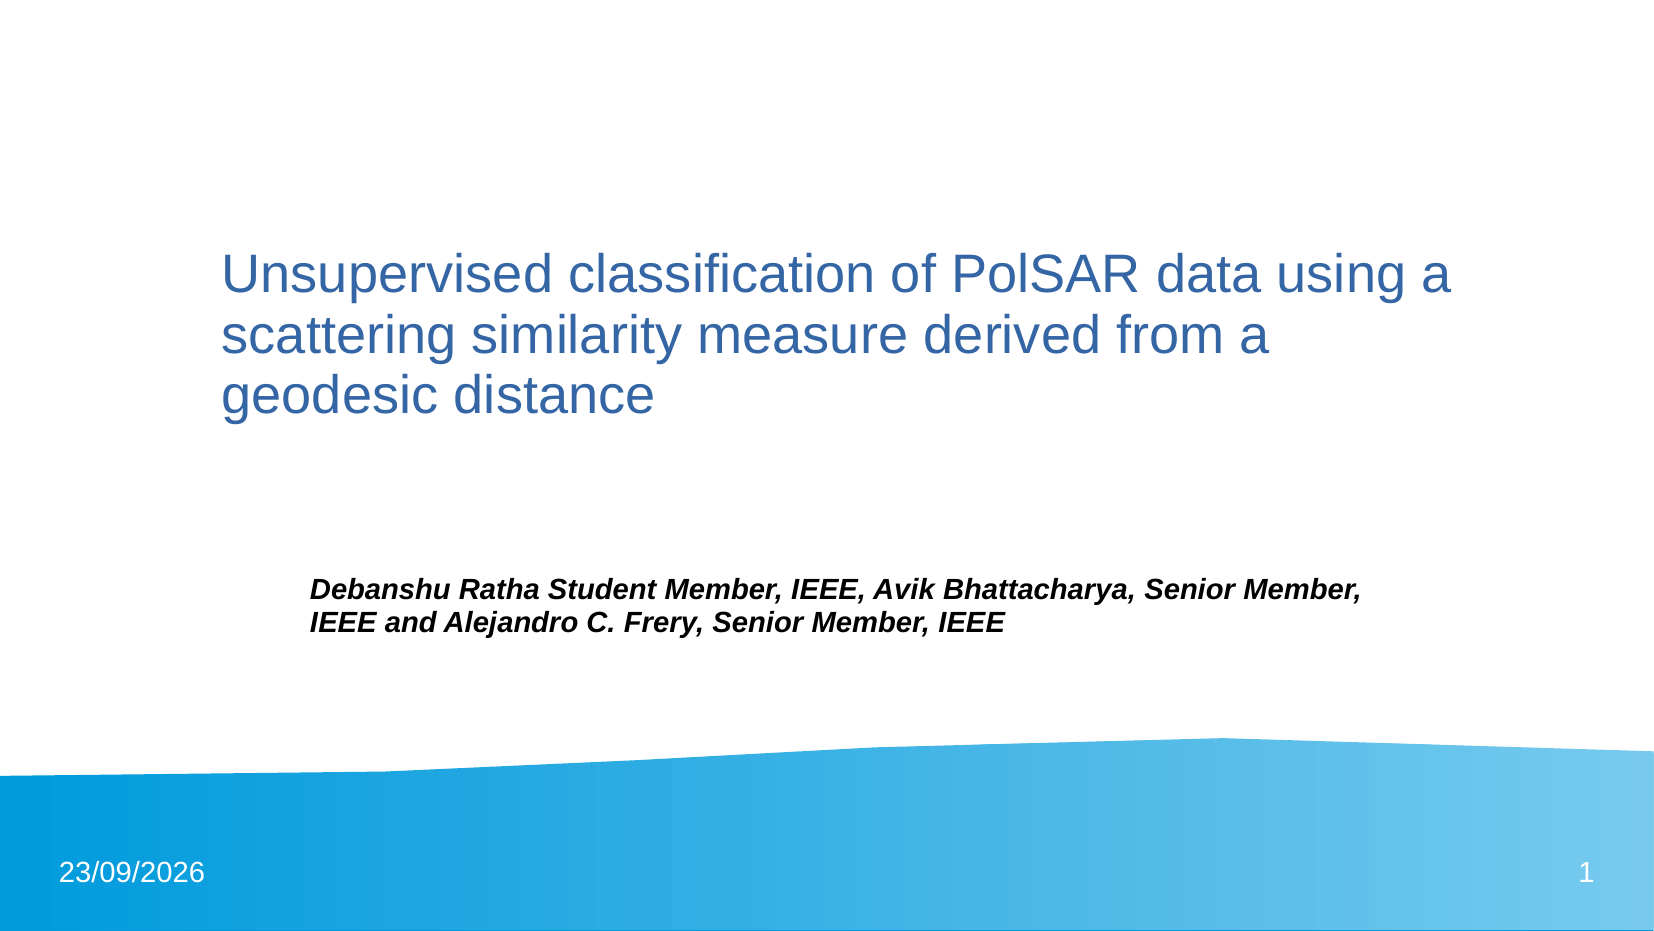

Unsupervised classification of PolSAR data using a scattering similarity measure derived from a geodesic distance
Debanshu Ratha Student Member, IEEE, Avik Bhattacharya, Senior Member, IEEE and Alejandro C. Frery, Senior Member, IEEE